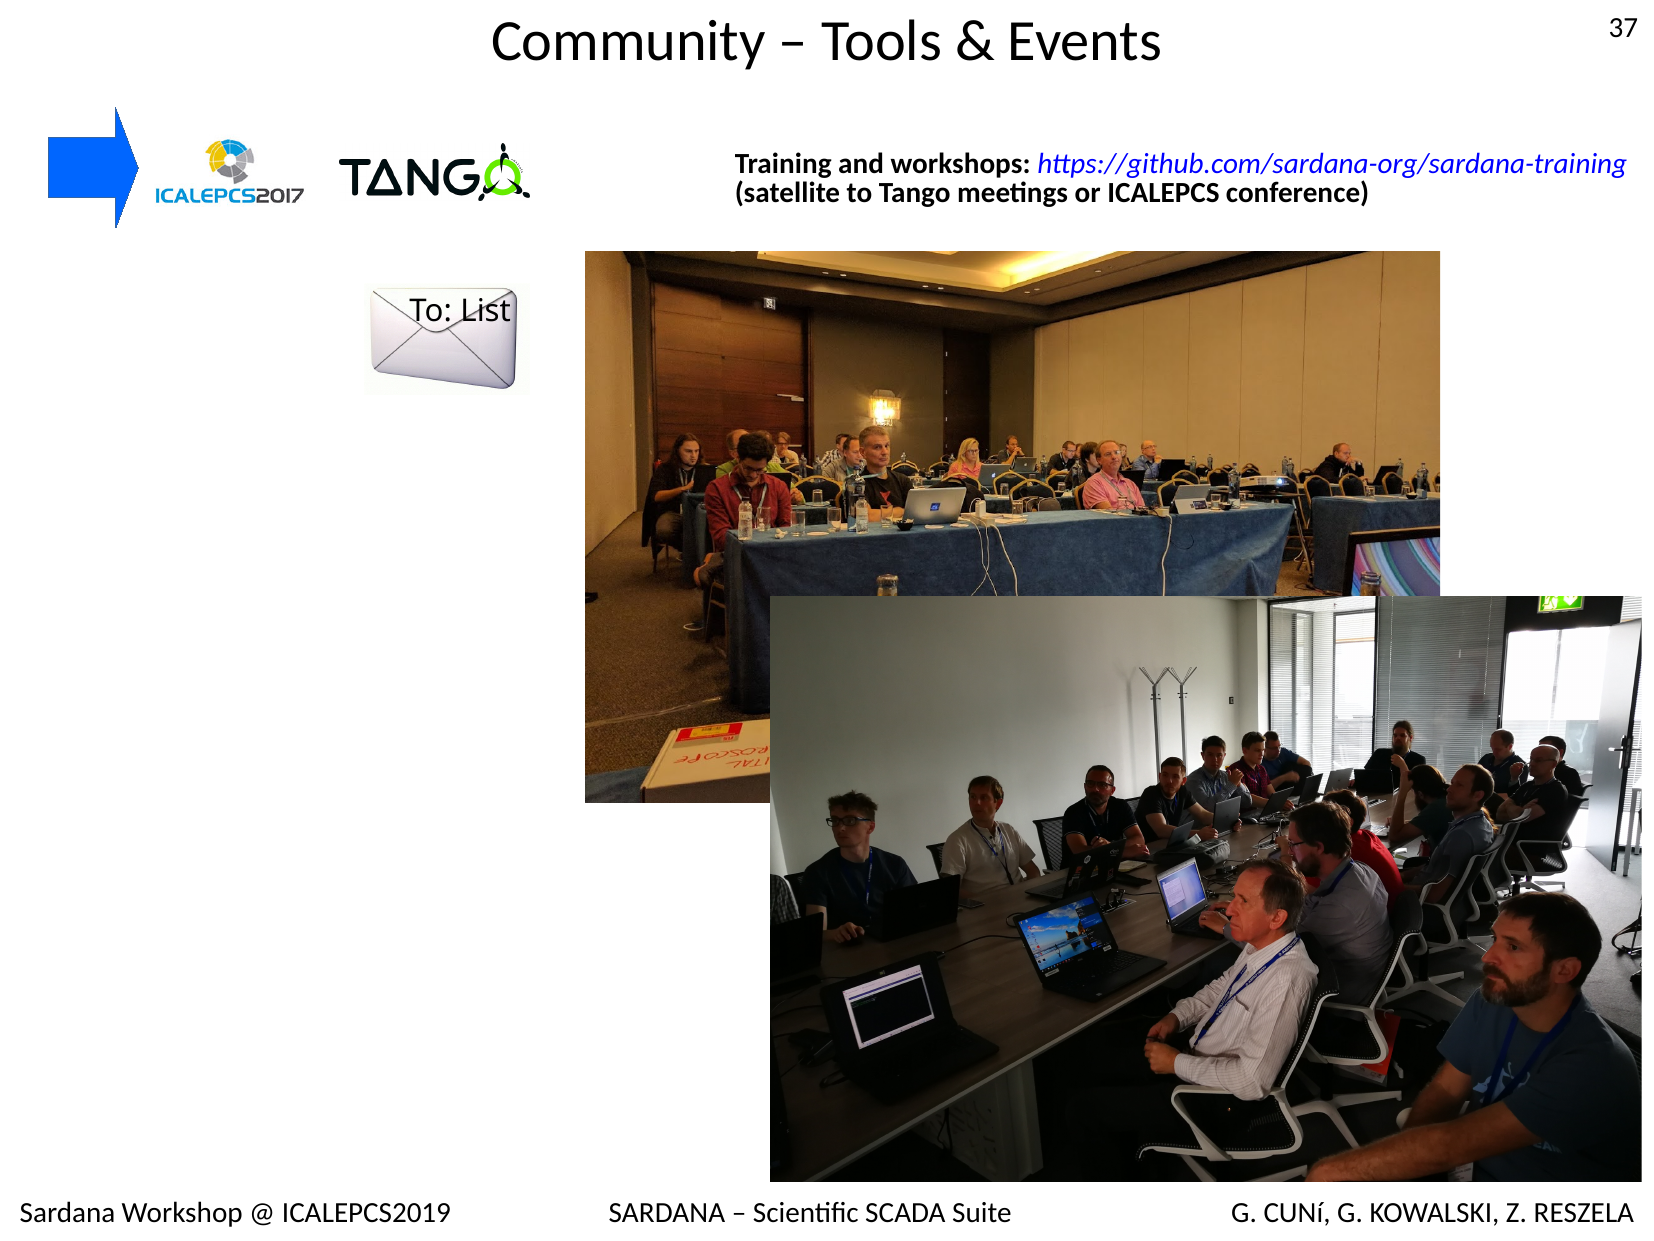

# Community – Tools & Events
37
Training and workshops: https://github.com/sardana-org/sardana-training
(satellite to Tango meetings or ICALEPCS conference)
To: List